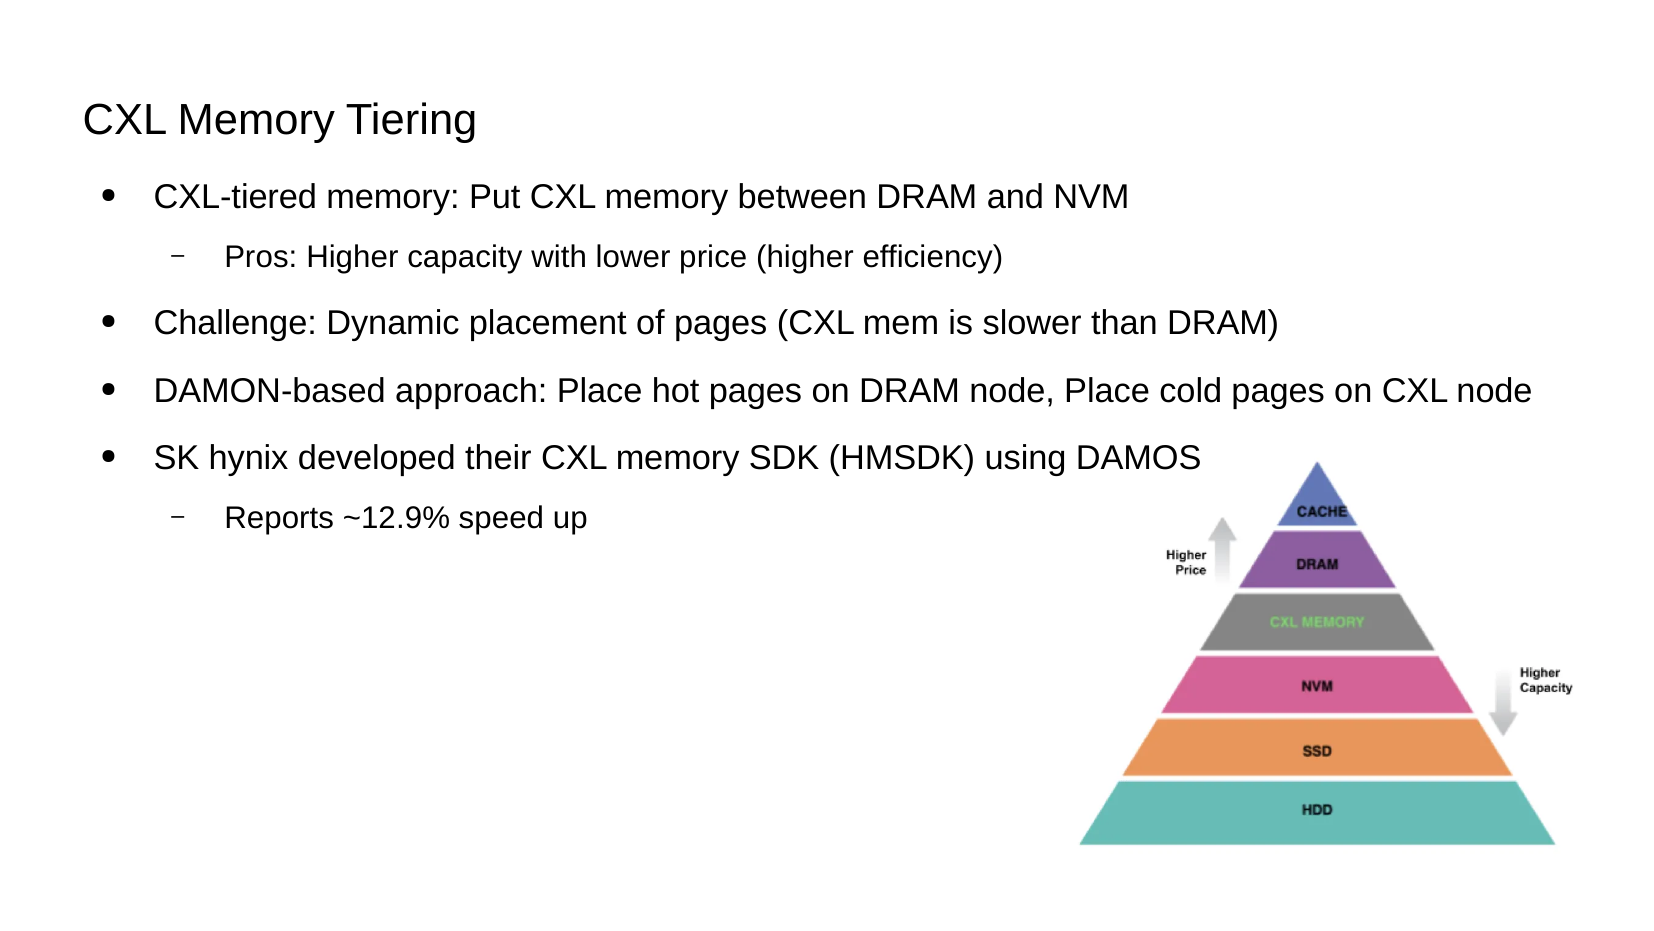

# CXL Memory Tiering
CXL-tiered memory: Put CXL memory between DRAM and NVM
Pros: Higher capacity with lower price (higher efficiency)
Challenge: Dynamic placement of pages (CXL mem is slower than DRAM)
DAMON-based approach: Place hot pages on DRAM node, Place cold pages on CXL node
SK hynix developed their CXL memory SDK (HMSDK) using DAMOS
Reports ~12.9% speed up